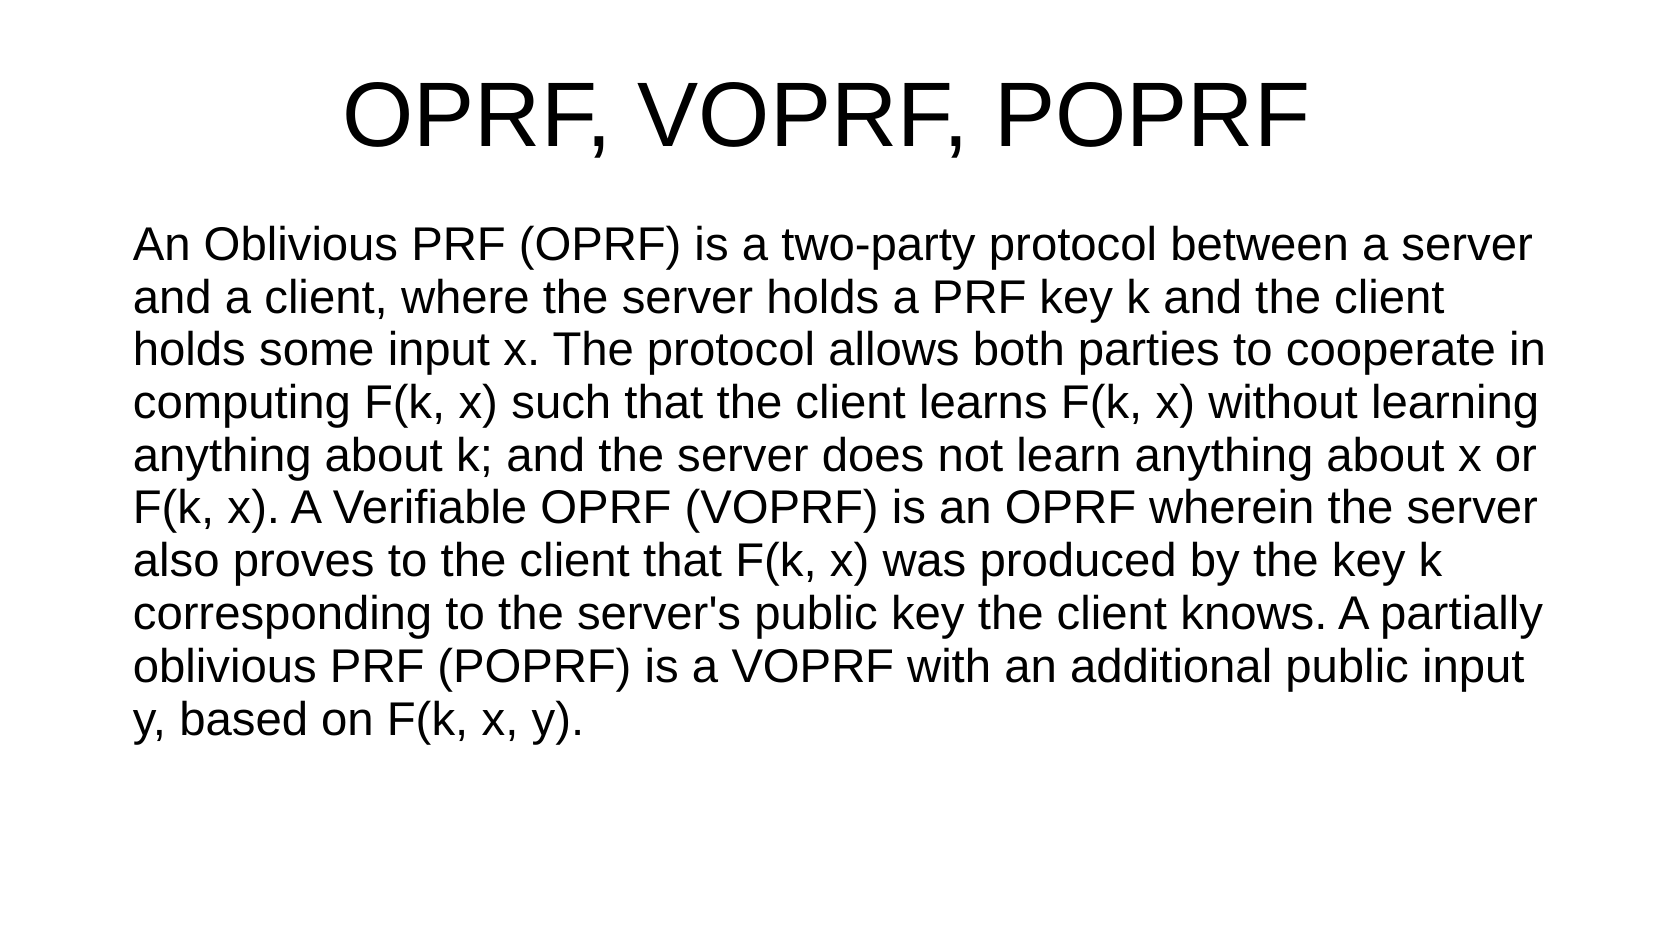

# OPRF, VOPRF, POPRF
An Oblivious PRF (OPRF) is a two-party protocol between a server and a client, where the server holds a PRF key k and the client holds some input x. The protocol allows both parties to cooperate in computing F(k, x) such that the client learns F(k, x) without learning anything about k; and the server does not learn anything about x or F(k, x). A Verifiable OPRF (VOPRF) is an OPRF wherein the server also proves to the client that F(k, x) was produced by the key k corresponding to the server's public key the client knows. A partially oblivious PRF (POPRF) is a VOPRF with an additional public input y, based on F(k, x, y).